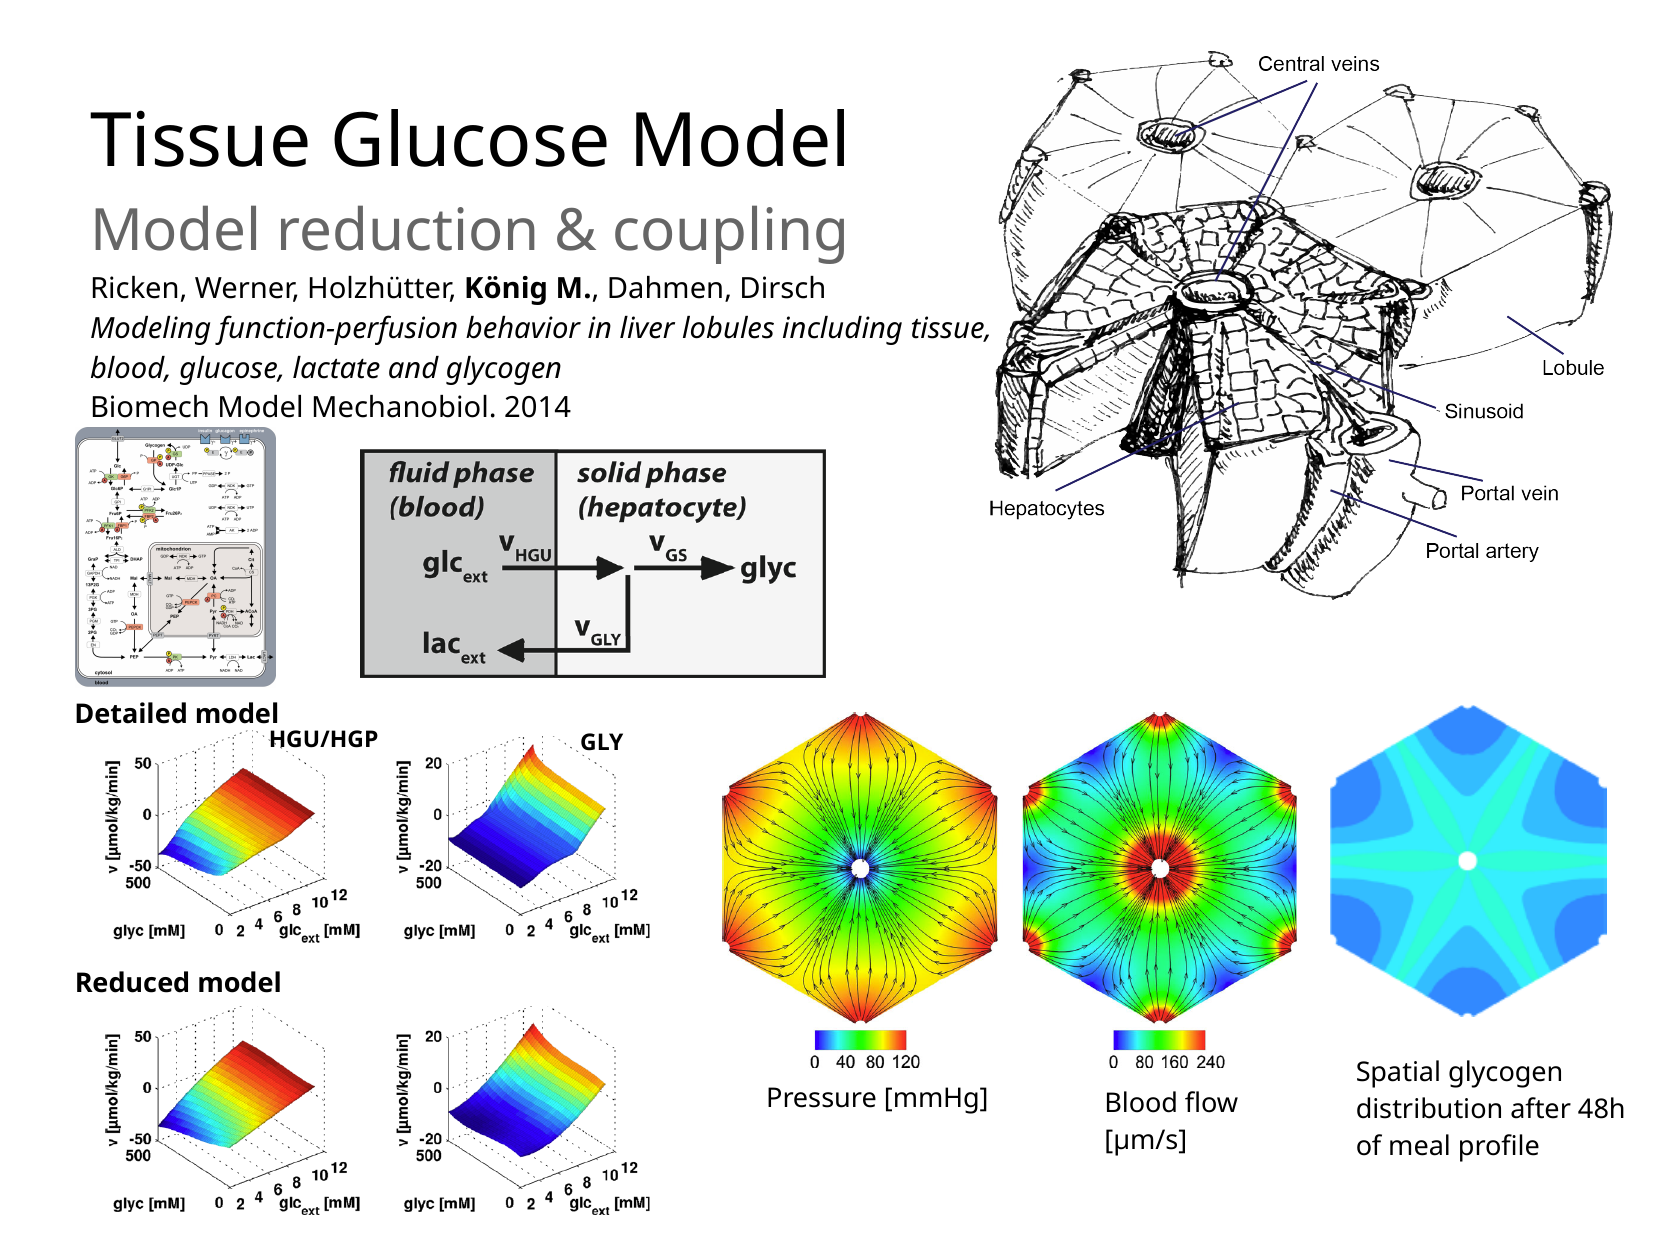

Tissue Glucose Model
Model reduction & coupling
Ricken, Werner, Holzhütter, König M., Dahmen, Dirsch
Modeling function-perfusion behavior in liver lobules including tissue,
blood, glucose, lactate and glycogen
Biomech Model Mechanobiol. 2014
Spatial glycogen distribution after 48h of meal profile
Pressure [mmHg]
Blood flow [µm/s]
Detailed model
HGU/HGP
GLY
Reduced model